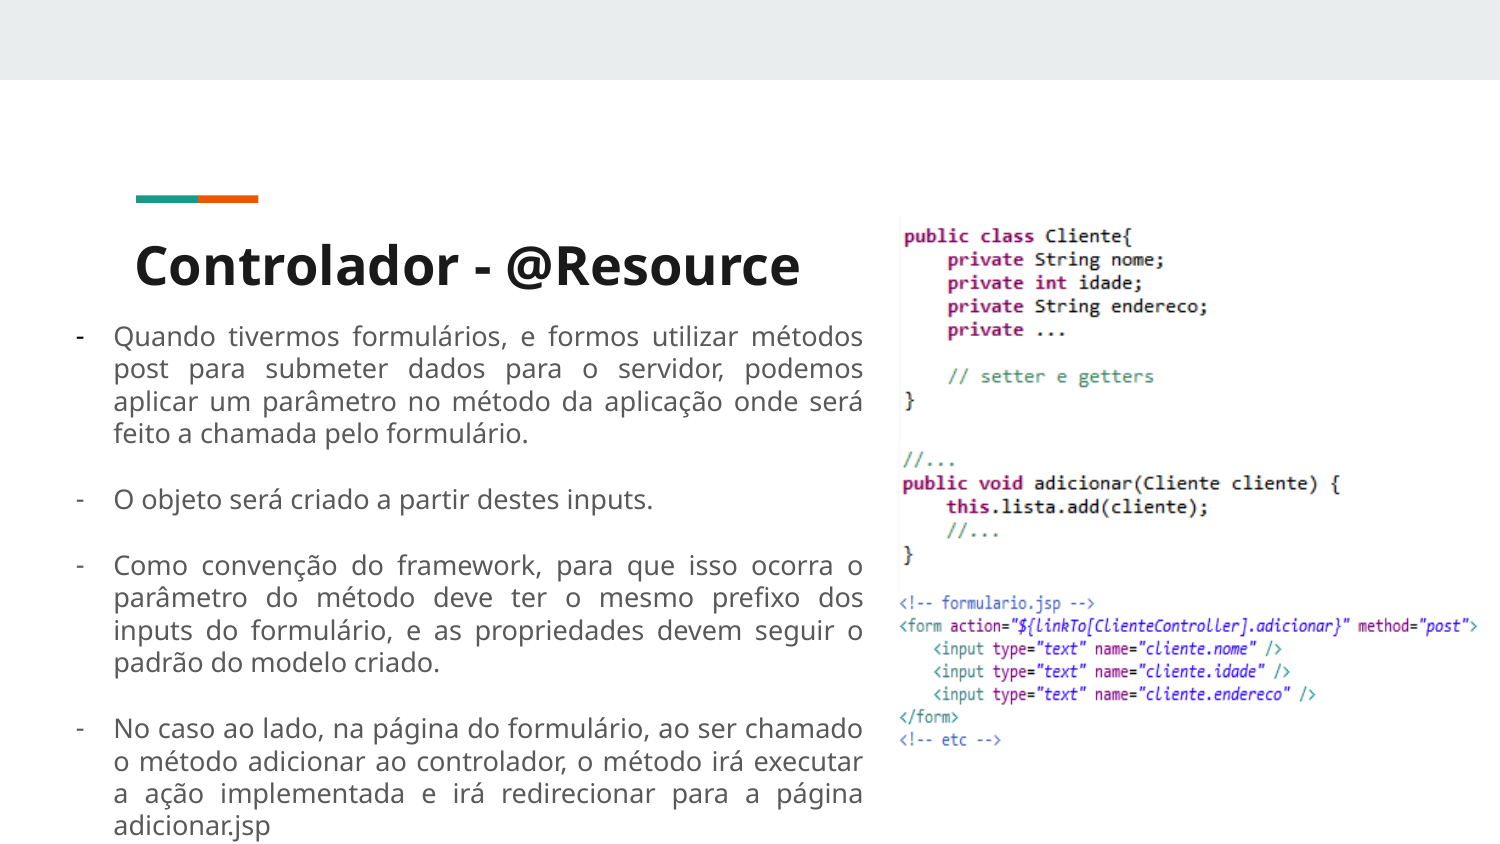

# Controlador - @Resource
Quando tivermos formulários, e formos utilizar métodos post para submeter dados para o servidor, podemos aplicar um parâmetro no método da aplicação onde será feito a chamada pelo formulário.
O objeto será criado a partir destes inputs.
Como convenção do framework, para que isso ocorra o parâmetro do método deve ter o mesmo prefixo dos inputs do formulário, e as propriedades devem seguir o padrão do modelo criado.
No caso ao lado, na página do formulário, ao ser chamado o método adicionar ao controlador, o método irá executar a ação implementada e irá redirecionar para a página adicionar.jsp